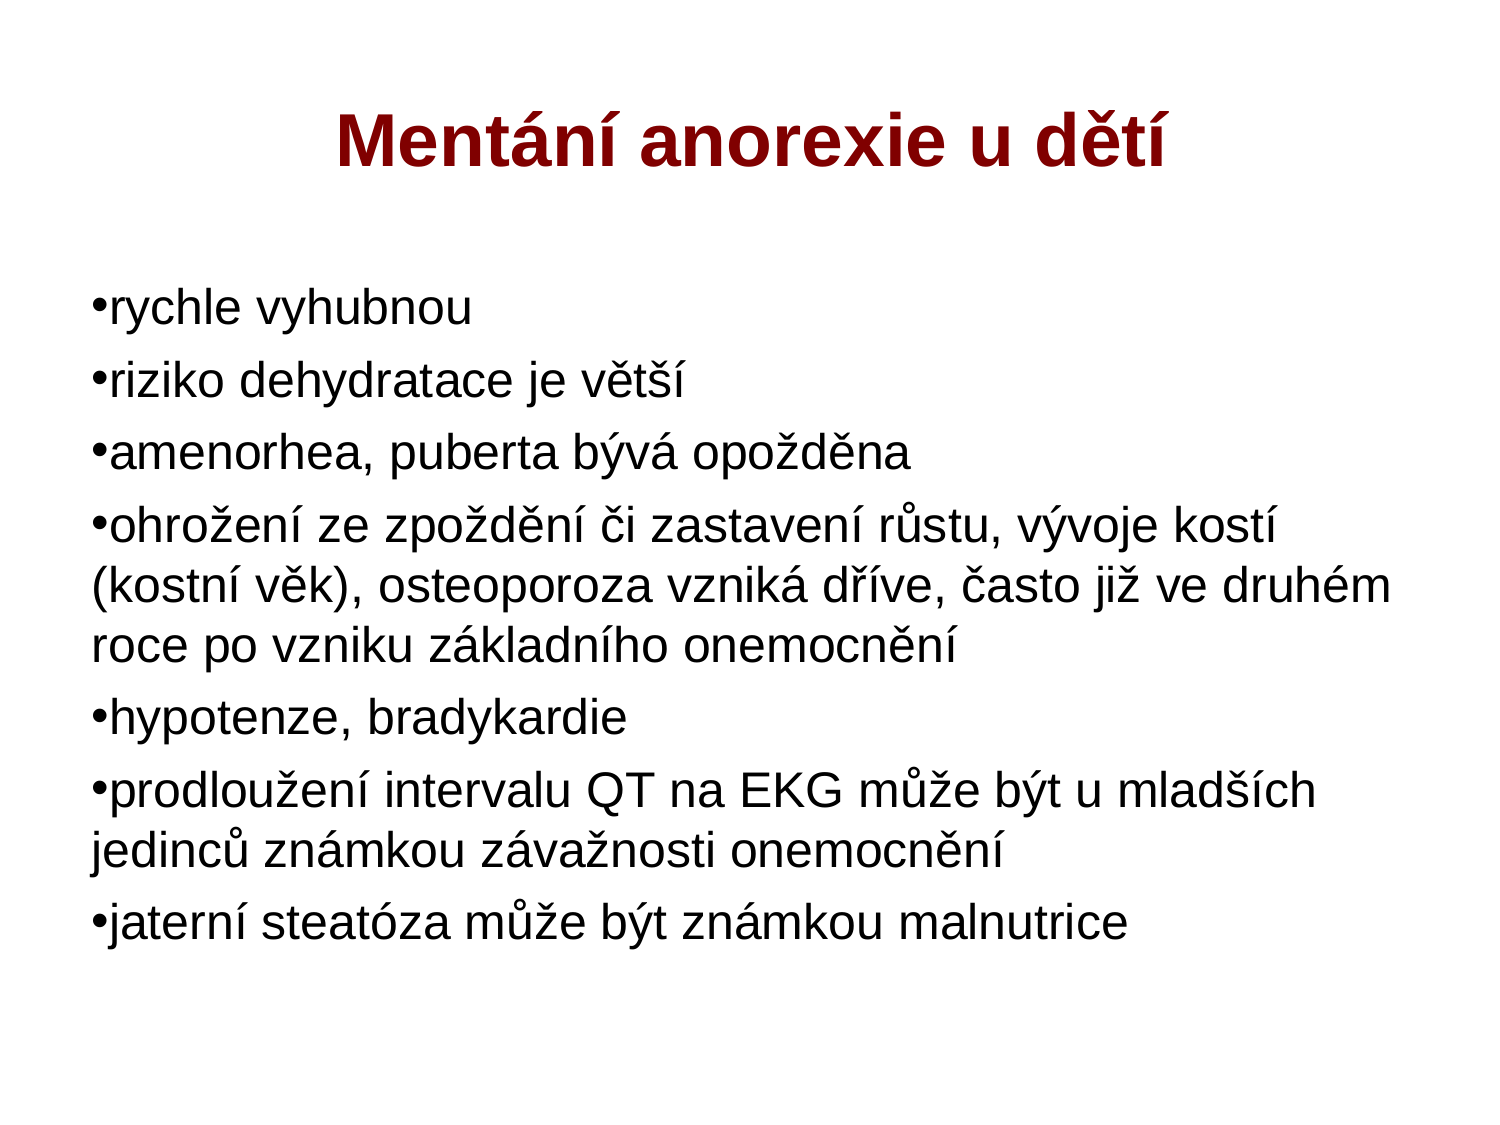

# Mentání anorexie u dětí
rychle vyhubnou
riziko dehydratace je větší
amenorhea, puberta bývá opožděna
ohrožení ze zpoždění či zastavení růstu, vývoje kostí (kostní věk), osteoporoza vzniká dříve, často již ve druhém roce po vzniku základního onemocnění
hypotenze, bradykardie
prodloužení intervalu QT na EKG může být u mladších jedinců známkou závažnosti onemocnění
jaterní steatóza může být známkou malnutrice